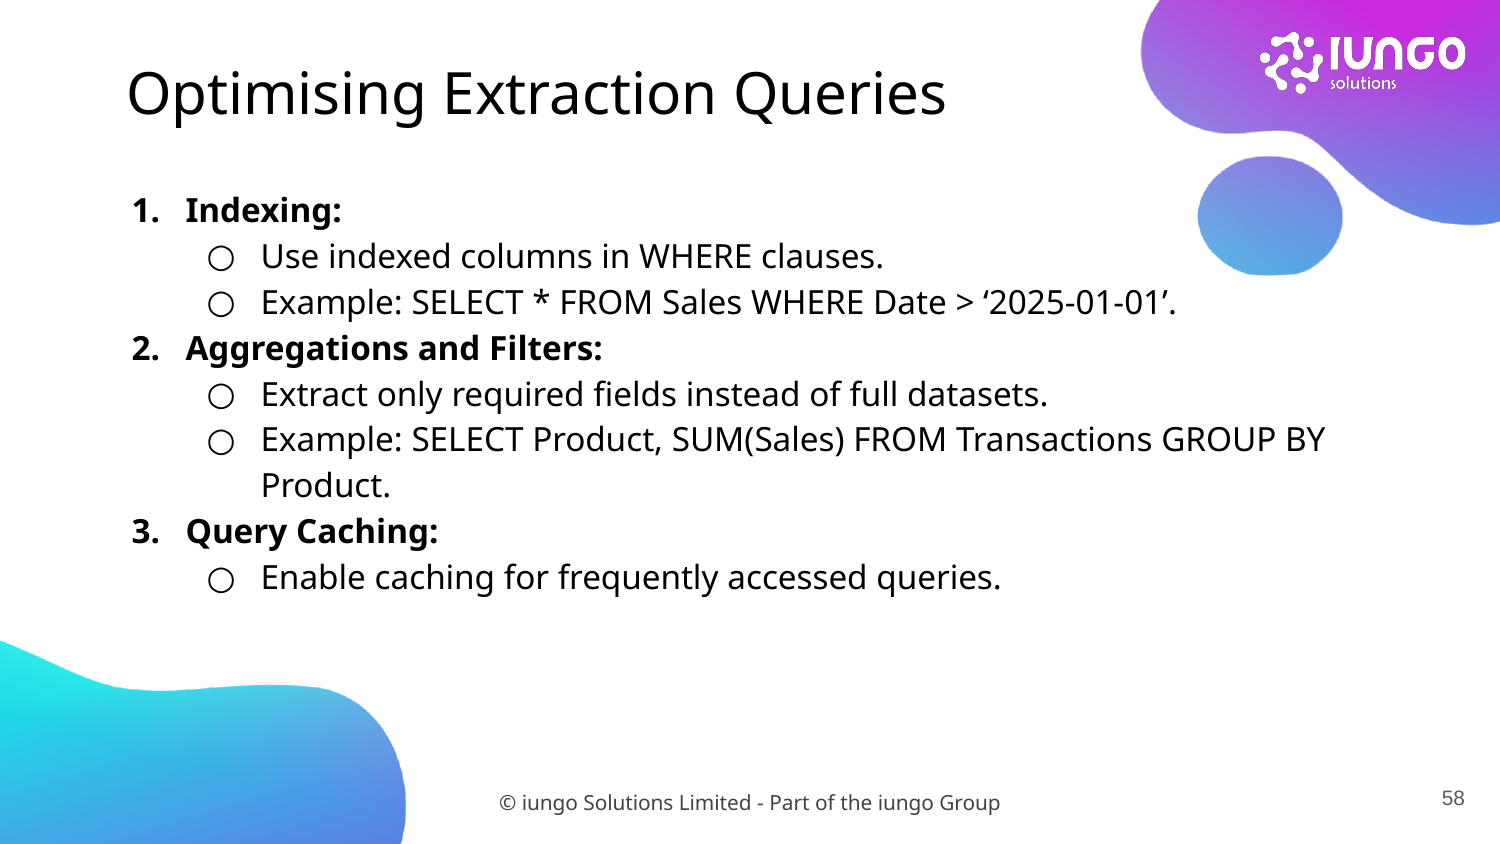

# Optimising Extraction Queries
Indexing:
Use indexed columns in WHERE clauses.
Example: SELECT * FROM Sales WHERE Date > ‘2025-01-01’.
Aggregations and Filters:
Extract only required fields instead of full datasets.
Example: SELECT Product, SUM(Sales) FROM Transactions GROUP BY Product.
Query Caching:
Enable caching for frequently accessed queries.